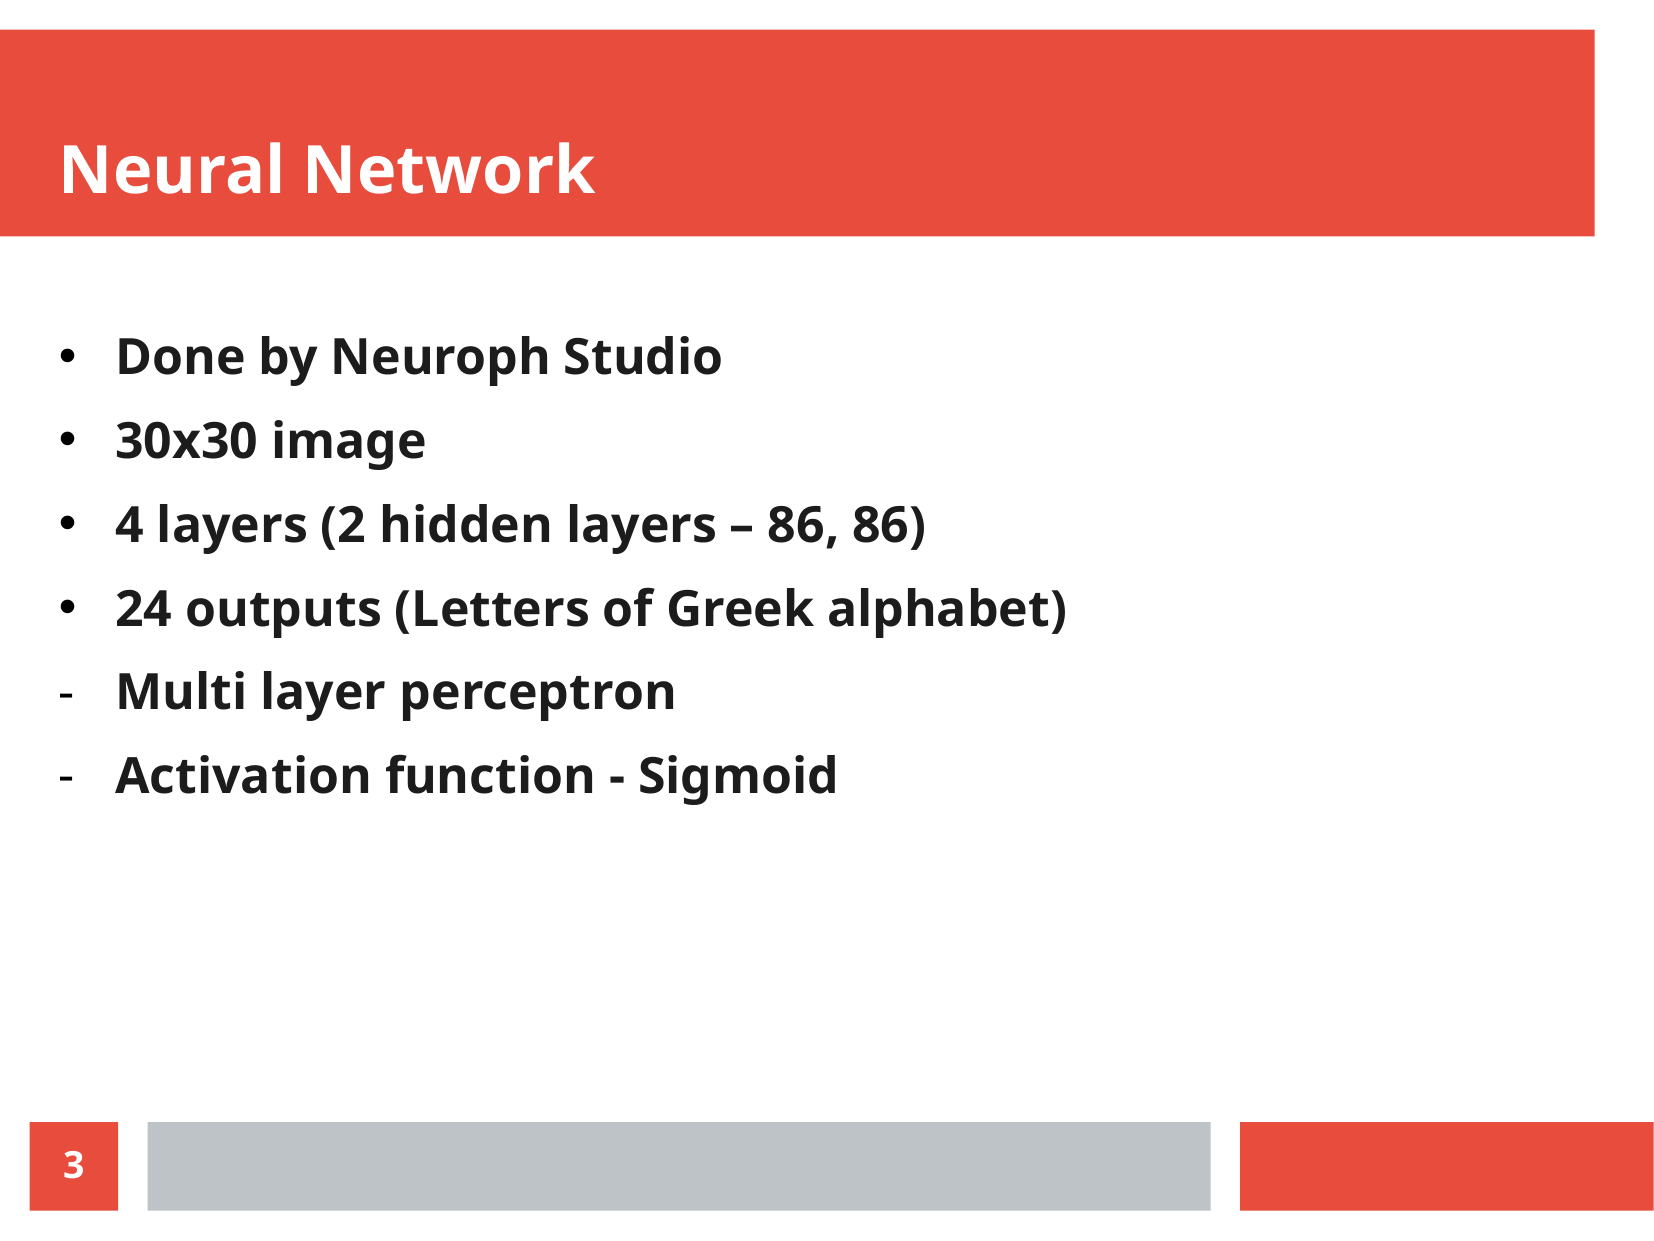

# Neural Network
Done by Neuroph Studio
30x30 image
4 layers (2 hidden layers – 86, 86)
24 outputs (Letters of Greek alphabet)
Multi layer perceptron
Activation function - Sigmoid